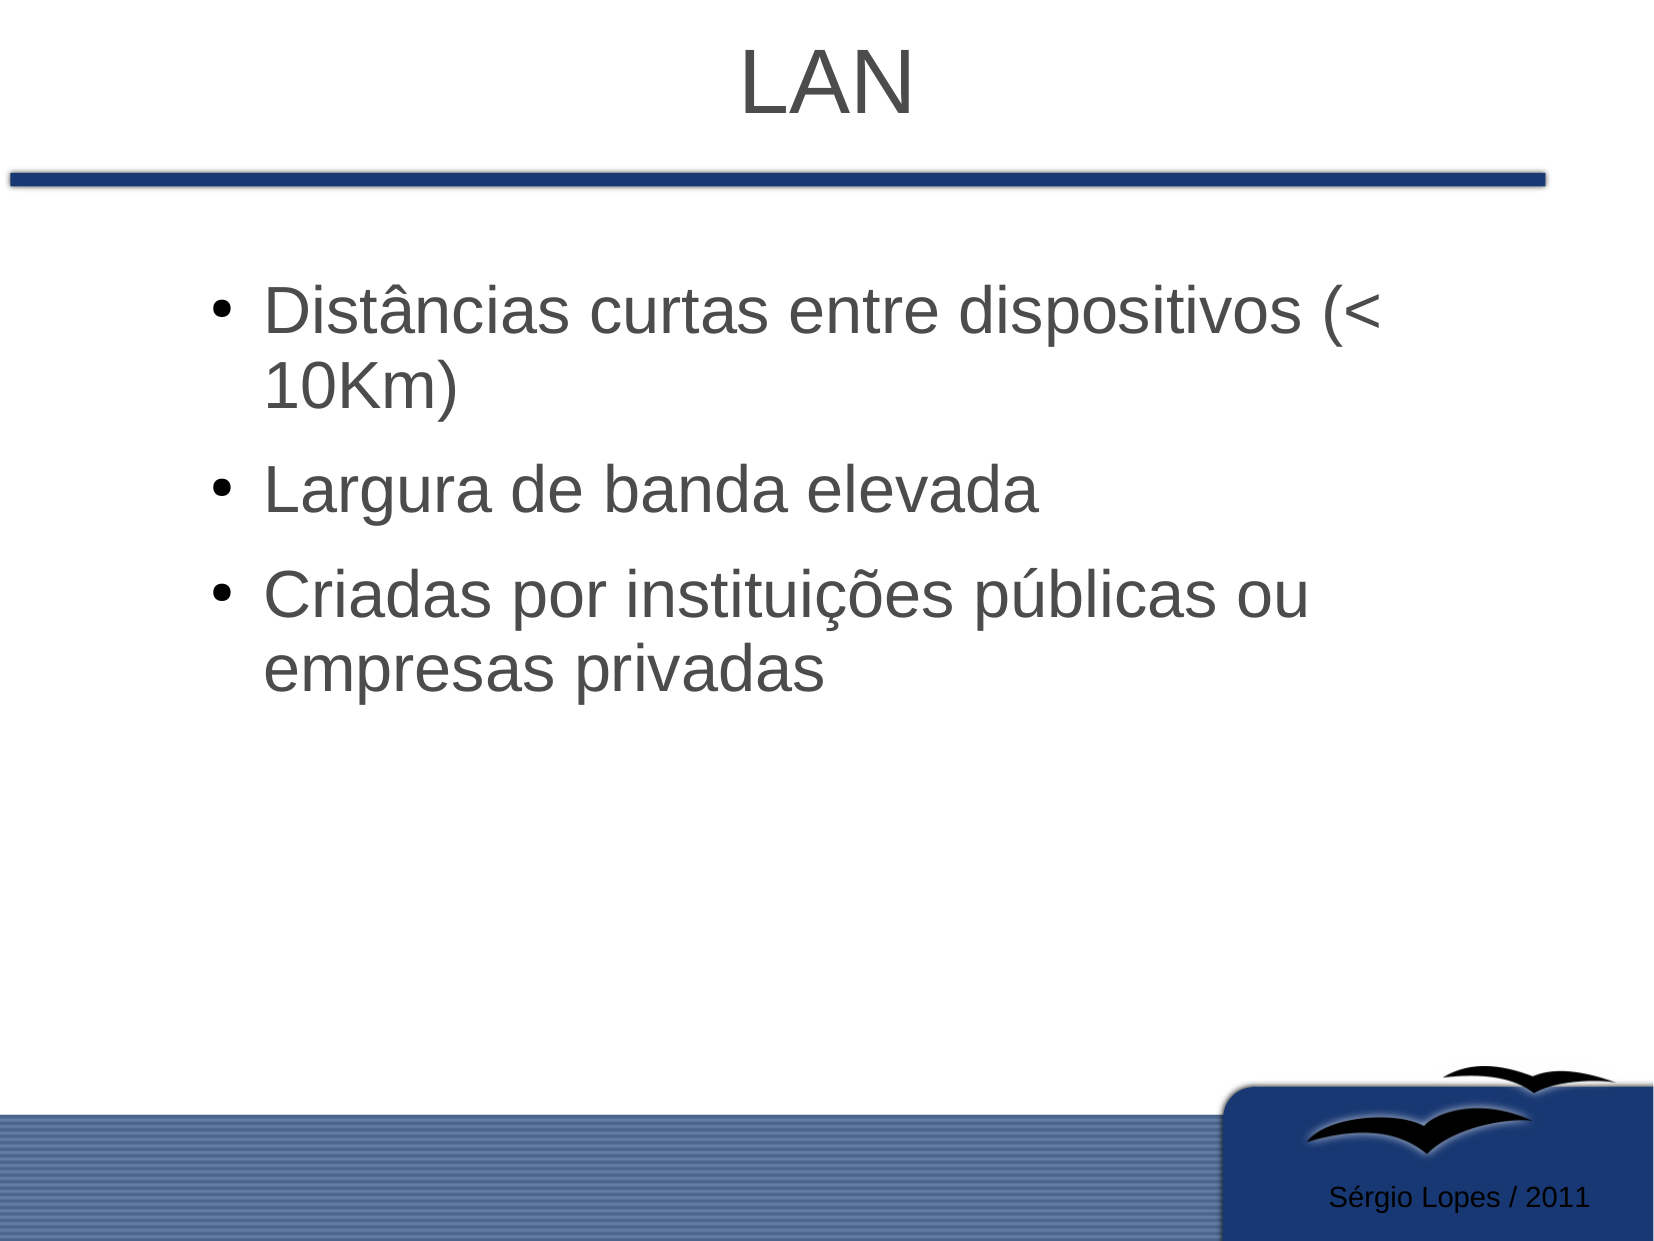

# LAN
Distâncias curtas entre dispositivos (< 10Km)
Largura de banda elevada
Criadas por instituições públicas ou empresas privadas
Sérgio Lopes / 2011